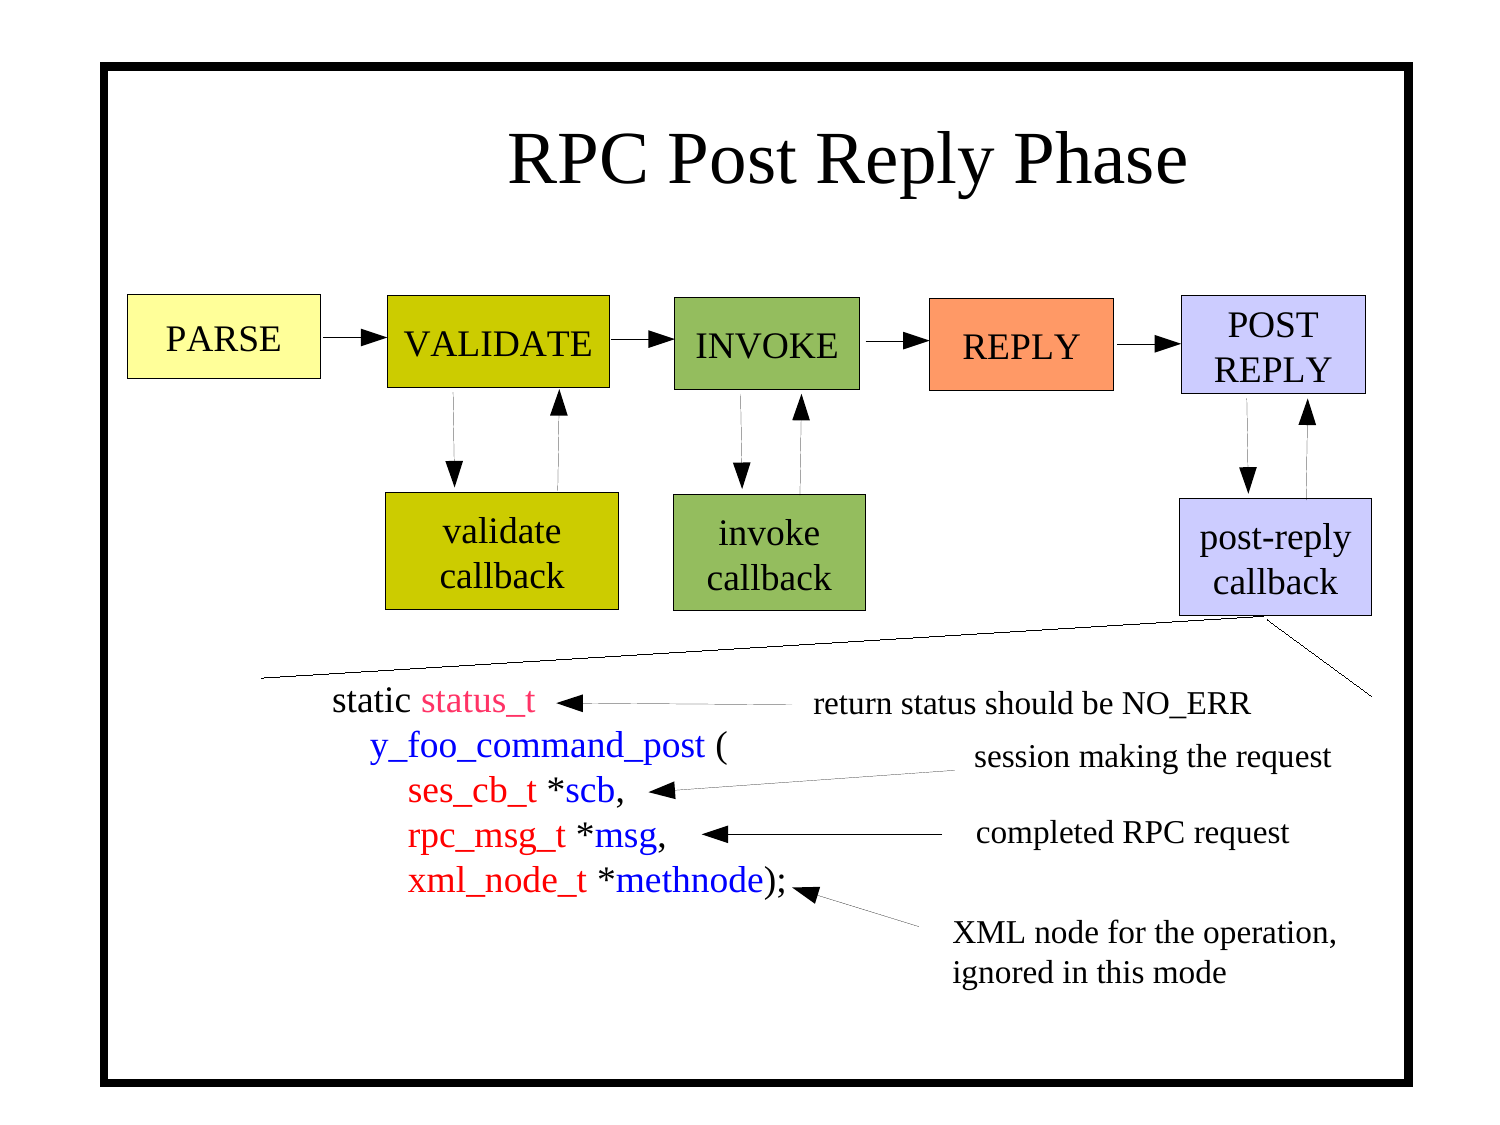

RPC Post Reply Phase
PARSE
POST
REPLY
VALIDATE
INVOKE
REPLY
validate
callback
invoke
callback
post-reply
callback
static status_t
 y_foo_command_post (
 ses_cb_t *scb,
 rpc_msg_t *msg,
 xml_node_t *methnode);
return status should be NO_ERR
session making the request
completed RPC request
XML node for the operation,
ignored in this mode